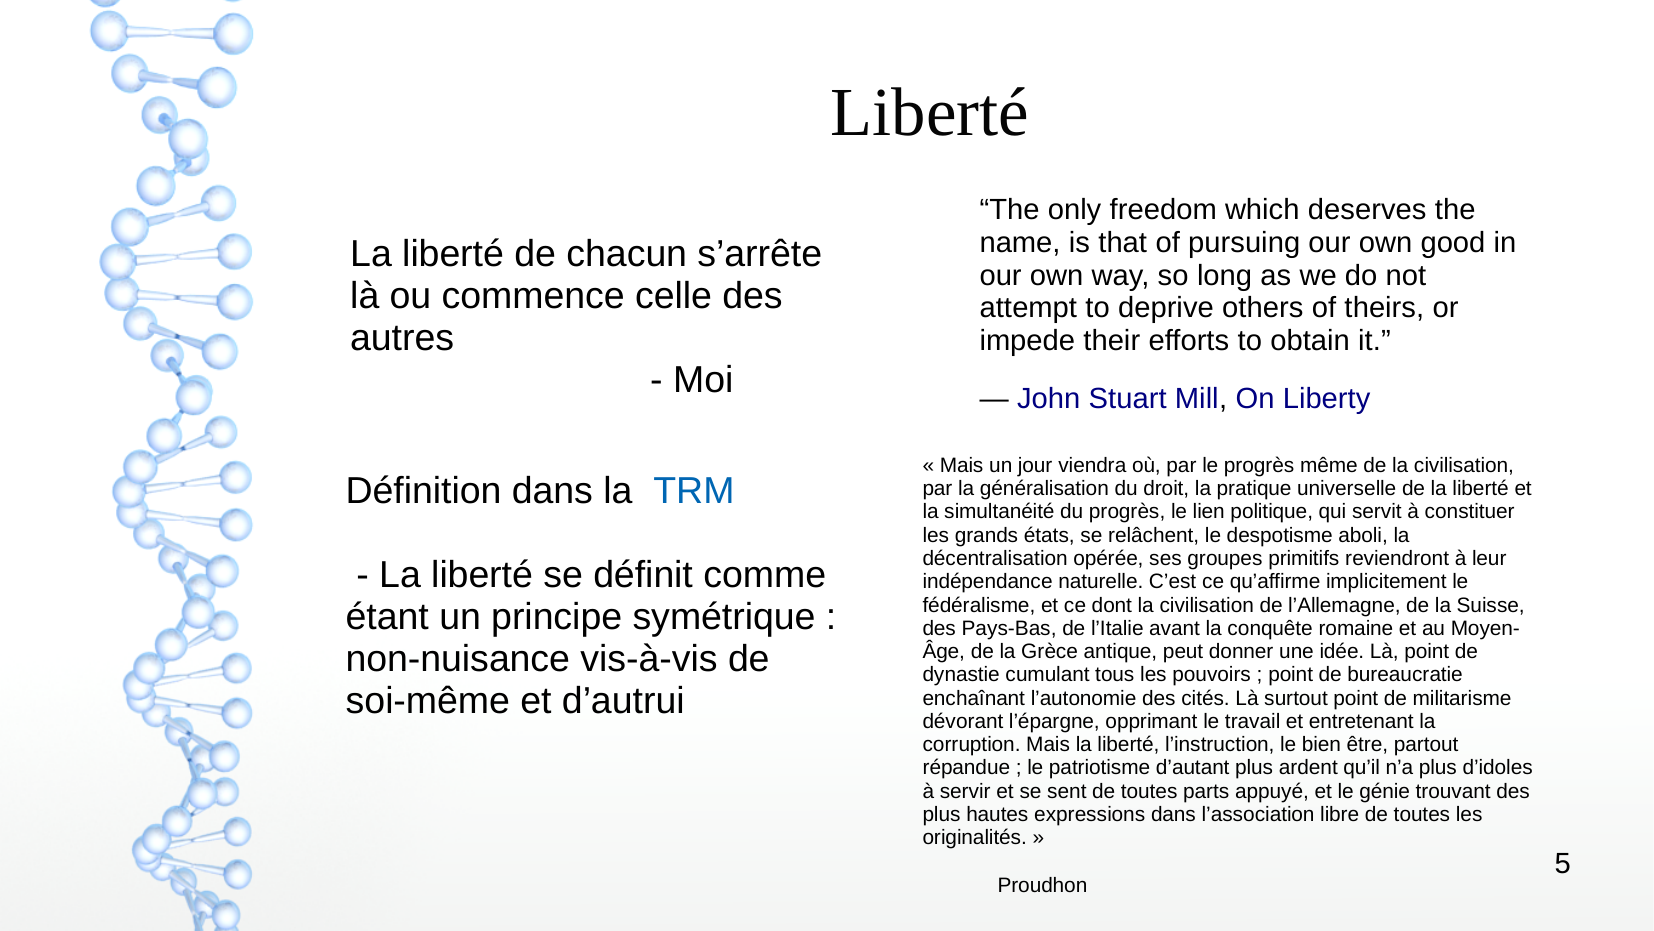

# Liberté
La liberté de chacun s’arrête là ou commence celle des autres
				- Moi
“The only freedom which deserves the name, is that of pursuing our own good in our own way, so long as we do not attempt to deprive others of theirs, or impede their efforts to obtain it.”
― John Stuart Mill, On Liberty
« Mais un jour viendra où, par le progrès même de la civilisation, par la généralisation du droit, la pratique universelle de la liberté et la simultanéité du progrès, le lien politique, qui servit à constituer les grands états, se relâchent, le despotisme aboli, la décentralisation opérée, ses groupes primitifs reviendront à leur indépendance naturelle. C’est ce qu’affirme implicitement le fédéralisme, et ce dont la civilisation de l’Allemagne, de la Suisse, des Pays-Bas, de l’Italie avant la conquête romaine et au Moyen-Âge, de la Grèce antique, peut donner une idée. Là, point de dynastie cumulant tous les pouvoirs ; point de bureaucratie enchaînant l’autonomie des cités. Là surtout point de militarisme dévorant l’épargne, opprimant le travail et entretenant la corruption. Mais la liberté, l’instruction, le bien être, partout répandue ; le patriotisme d’autant plus ardent qu’il n’a plus d’idoles à servir et se sent de toutes parts appuyé, et le génie trouvant des plus hautes expressions dans l’association libre de toutes les originalités. »
	Proudhon
Définition dans la TRM
 - La liberté se définit comme étant un principe symétrique : non-nuisance vis-à-vis de soi-même et d’autrui
5